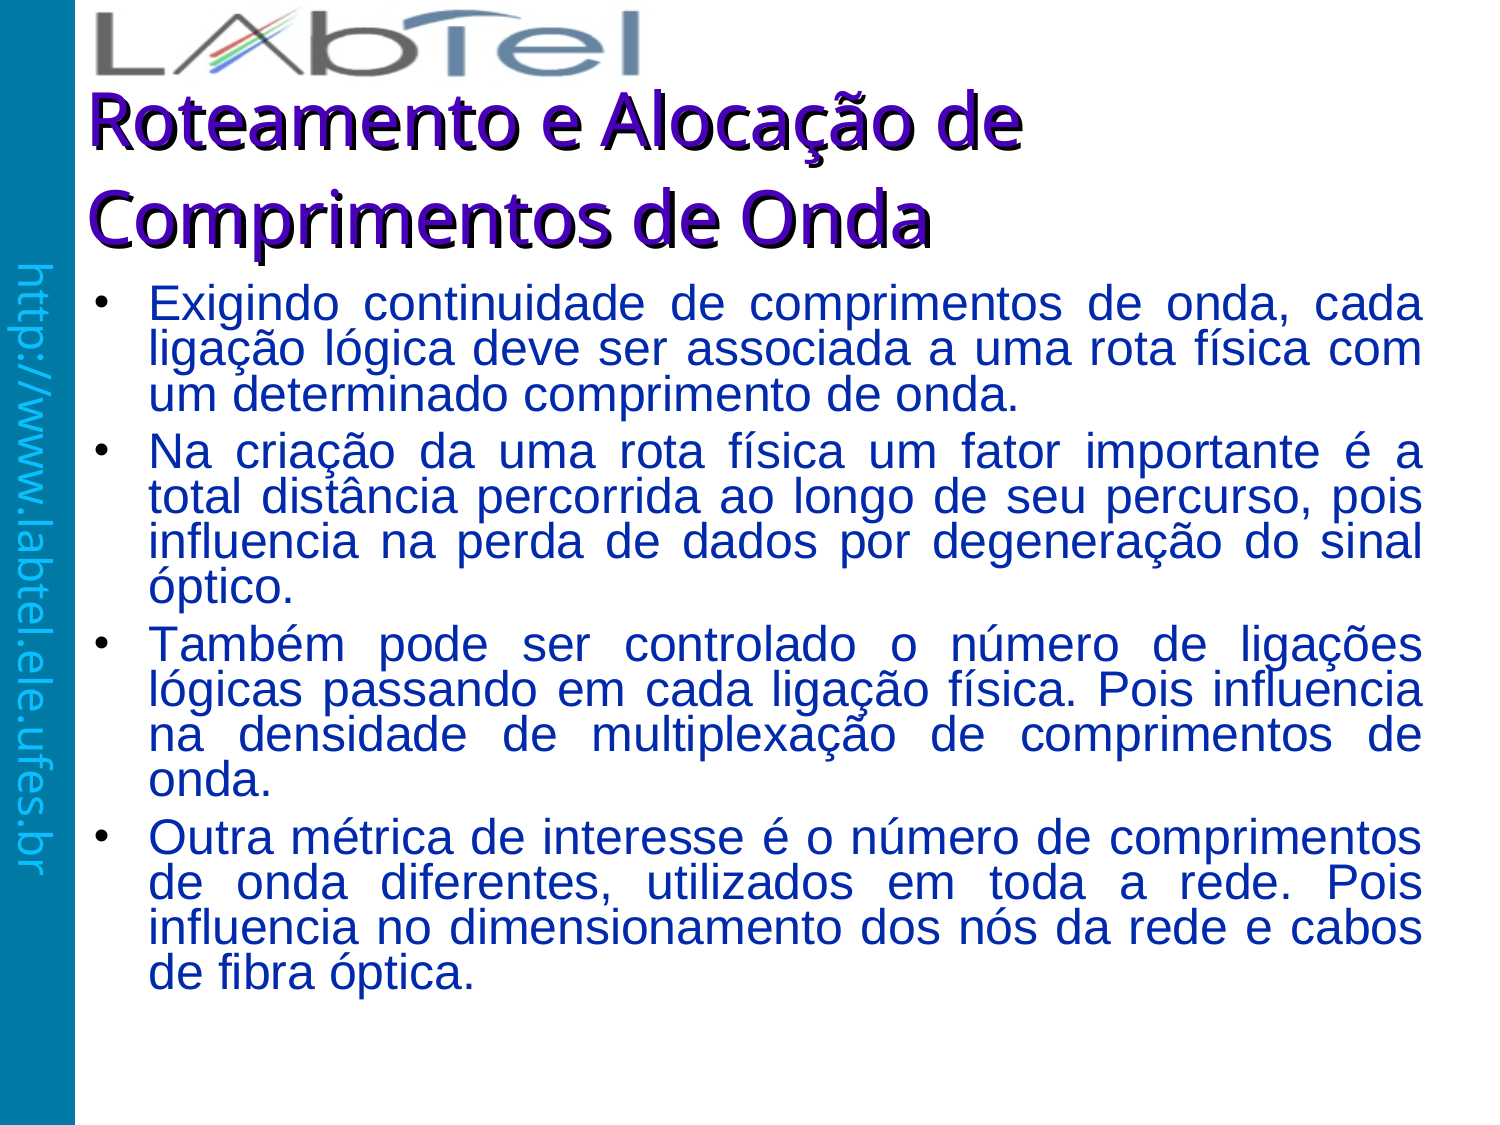

# Roteamento e Alocação de Comprimentos de Onda
Exigindo continuidade de comprimentos de onda, cada ligação lógica deve ser associada a uma rota física com um determinado comprimento de onda.
Na criação da uma rota física um fator importante é a total distância percorrida ao longo de seu percurso, pois influencia na perda de dados por degeneração do sinal óptico.
Também pode ser controlado o número de ligações lógicas passando em cada ligação física. Pois influencia na densidade de multiplexação de comprimentos de onda.
Outra métrica de interesse é o número de comprimentos de onda diferentes, utilizados em toda a rede. Pois influencia no dimensionamento dos nós da rede e cabos de fibra óptica.